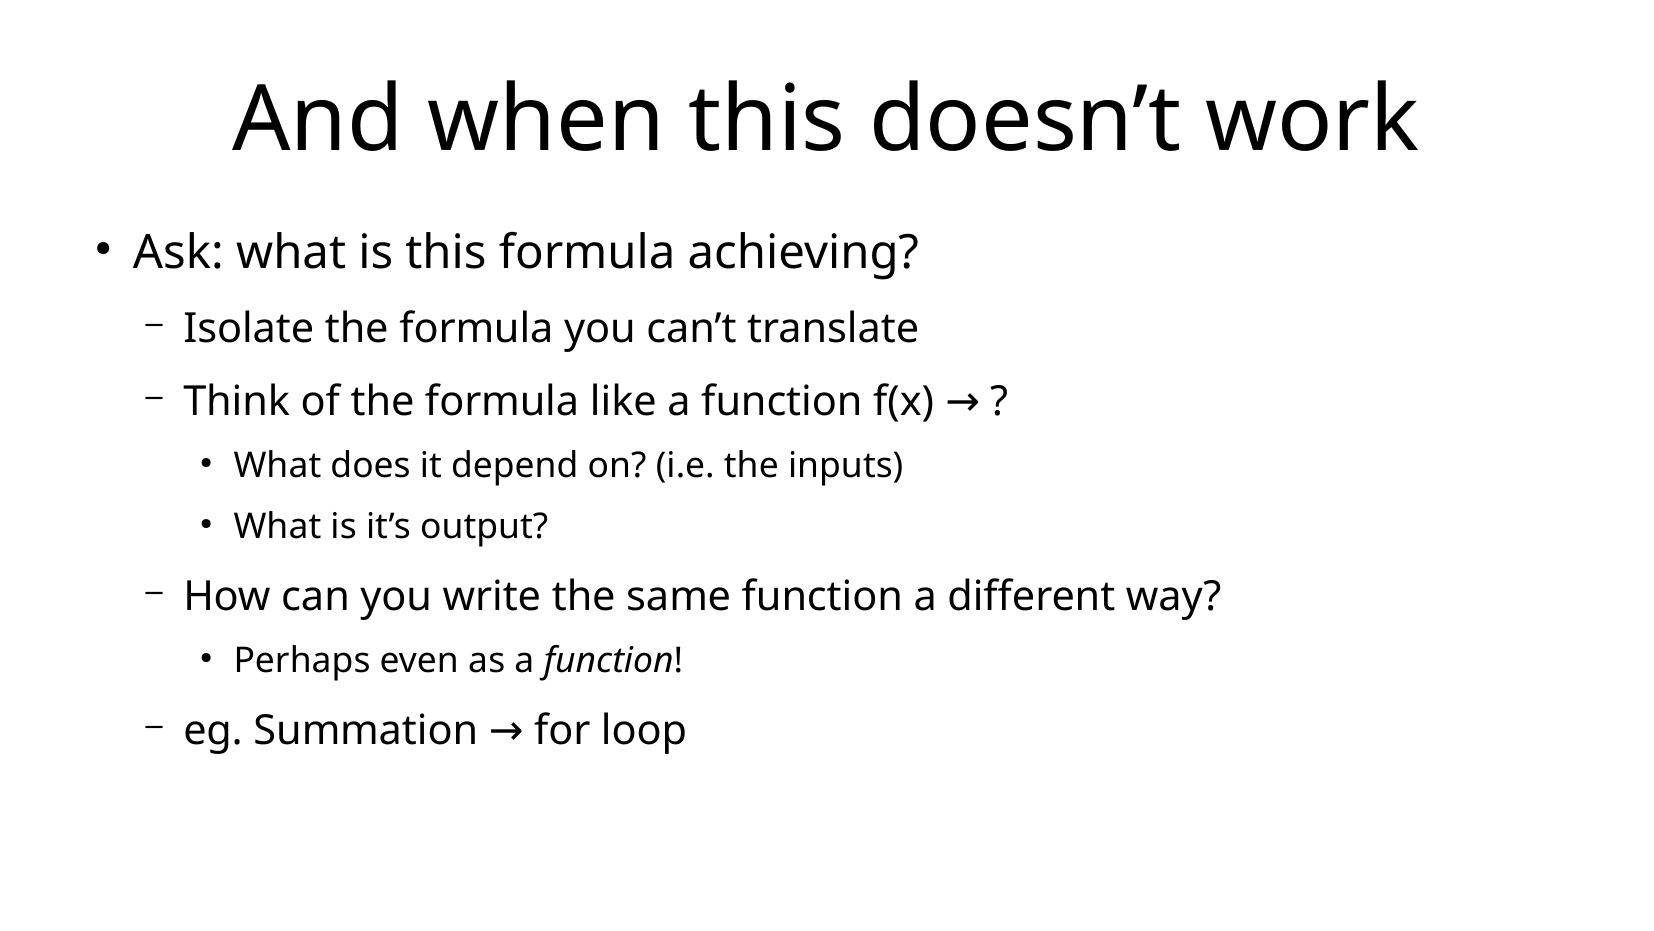

# And when this doesn’t work
Ask: what is this formula achieving?
Isolate the formula you can’t translate
Think of the formula like a function f(x) → ?
What does it depend on? (i.e. the inputs)
What is it’s output?
How can you write the same function a different way?
Perhaps even as a function!
eg. Summation → for loop